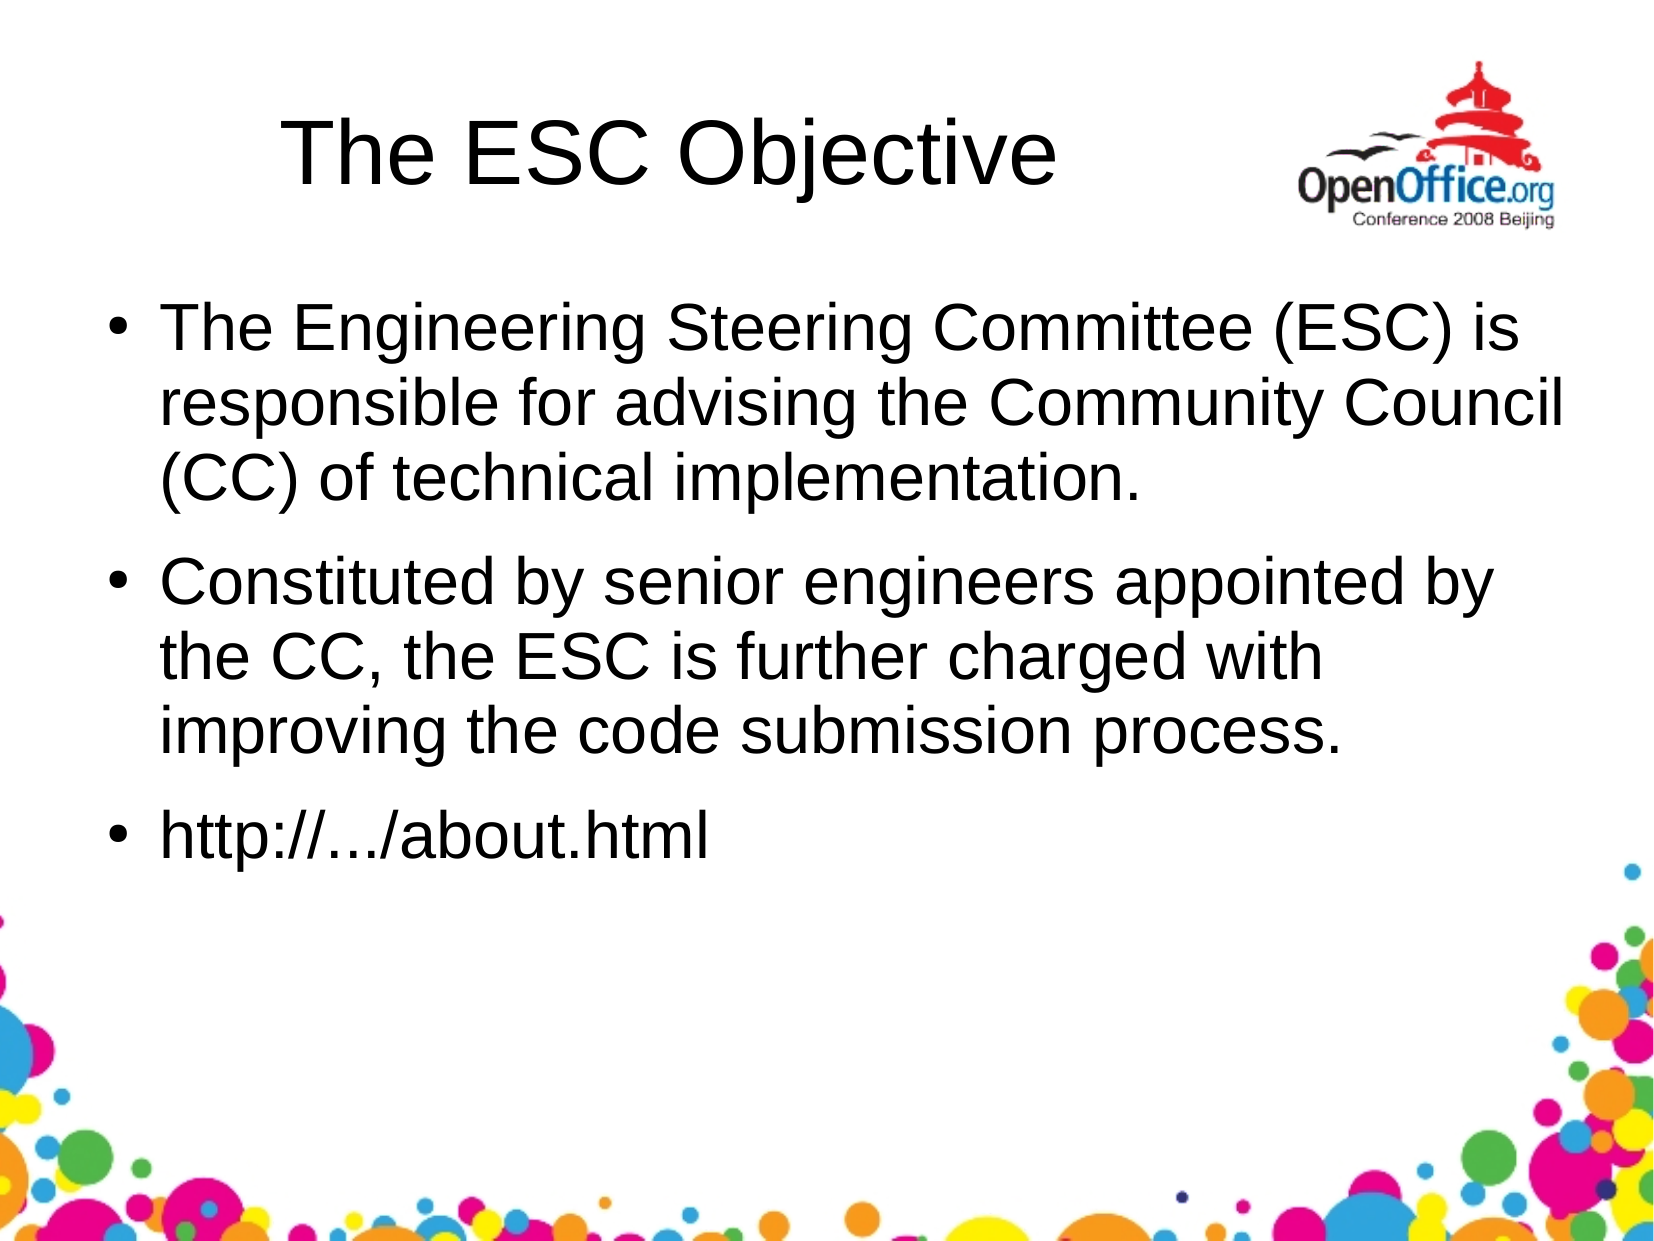

# The ESC Objective
The Engineering Steering Committee (ESC) is responsible for advising the Community Council (CC) of technical implementation.
Constituted by senior engineers appointed by the CC, the ESC is further charged with improving the code submission process.
http://.../about.html